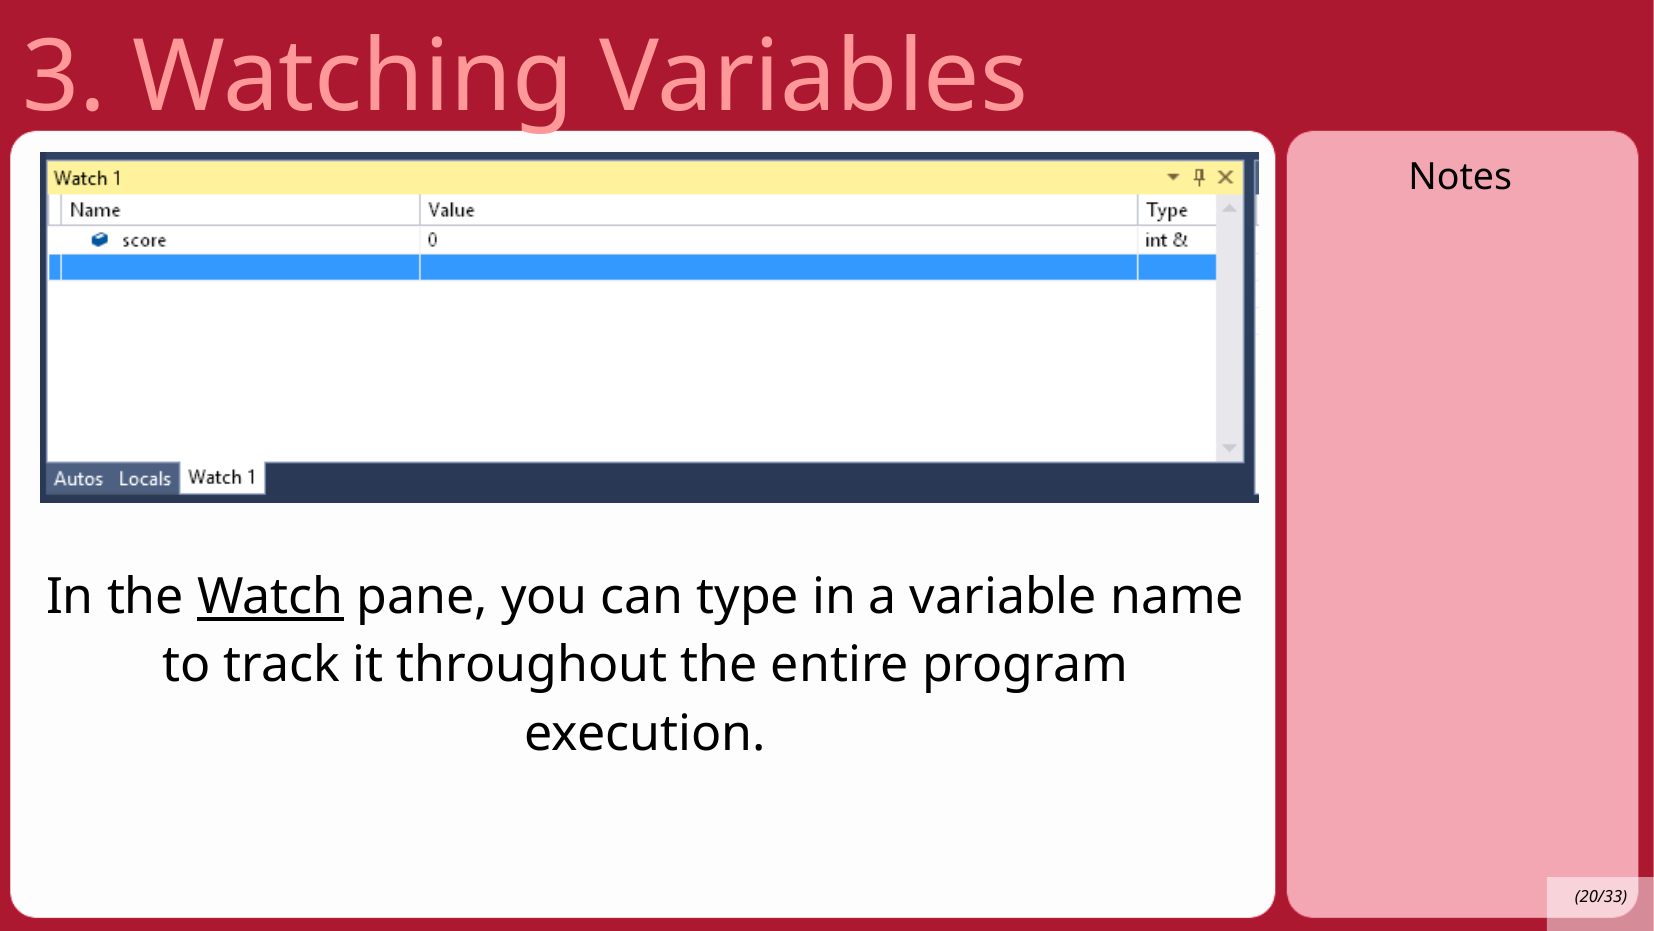

# 3. Watching Variables
Notes
In the Watch pane, you can type in a variable name to track it throughout the entire program execution.